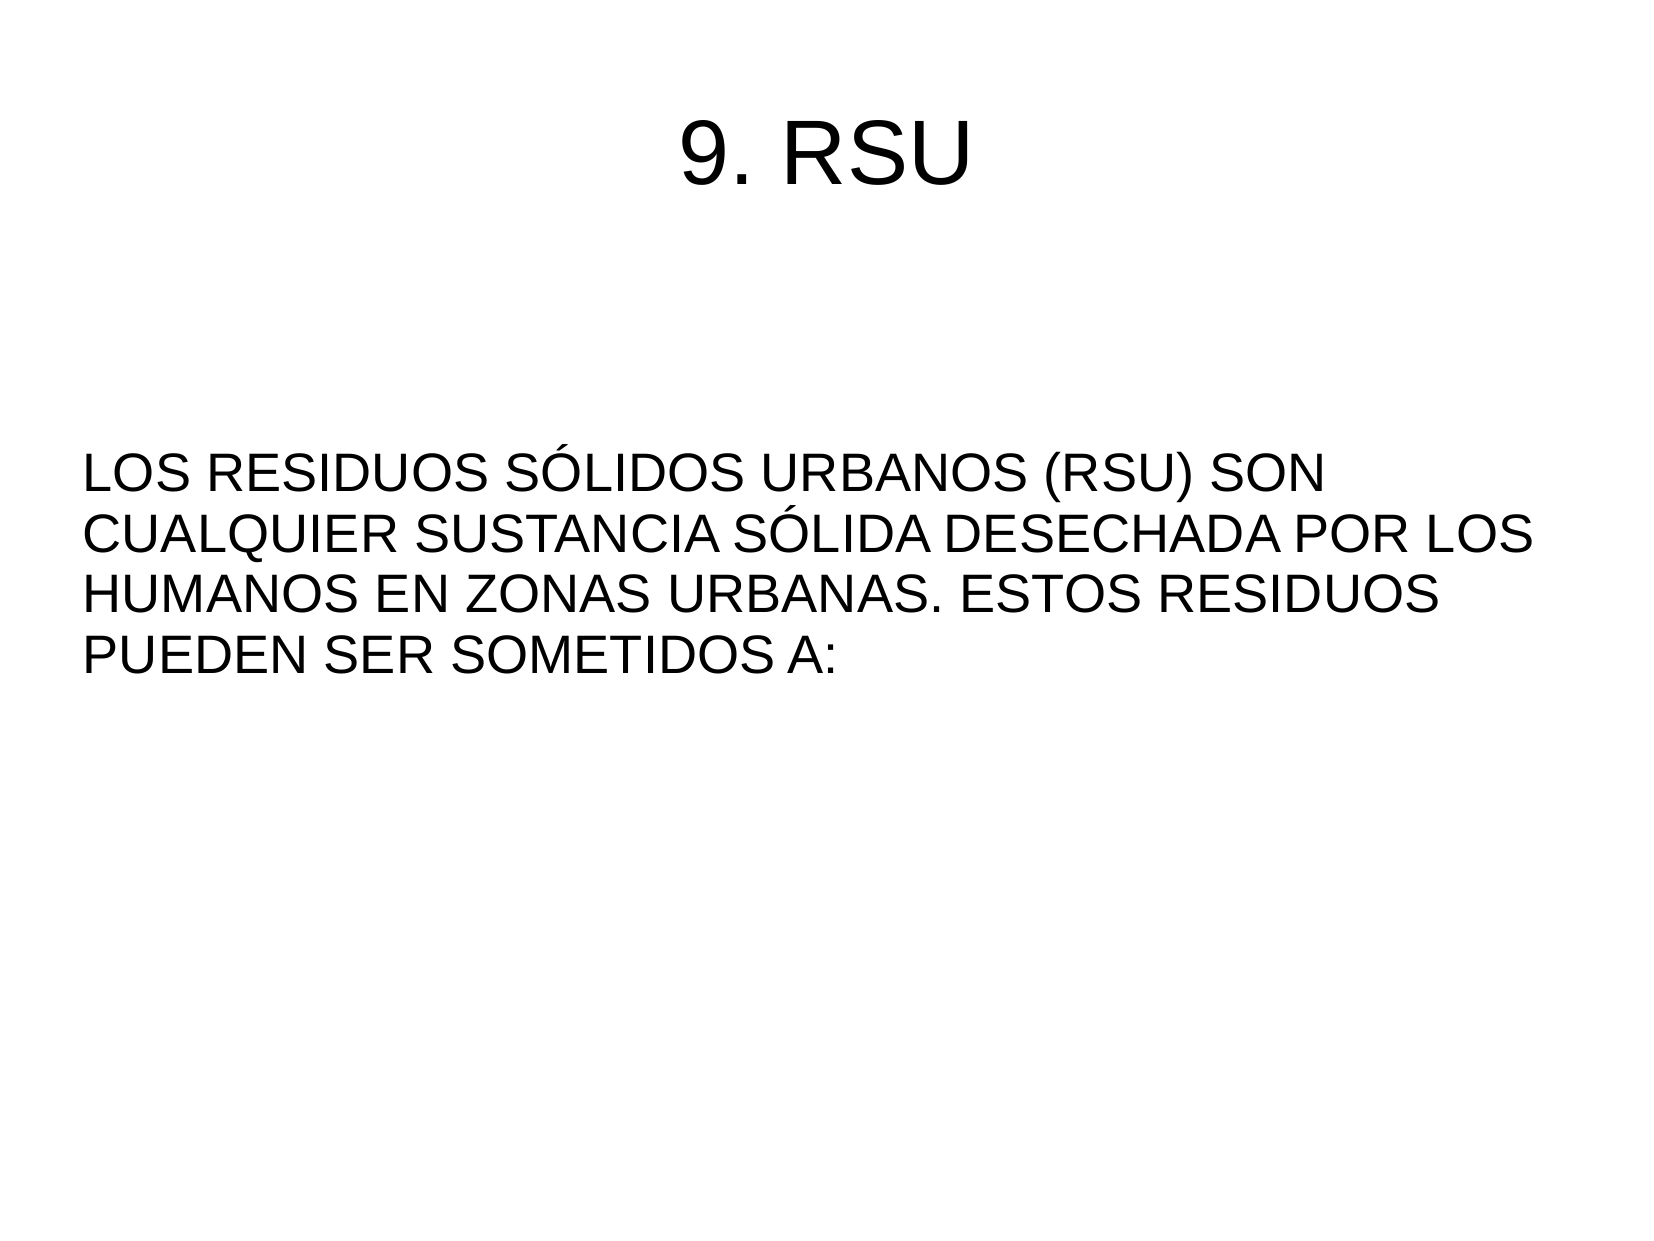

# 9. RSU
LOS RESIDUOS SÓLIDOS URBANOS (RSU) SON CUALQUIER SUSTANCIA SÓLIDA DESECHADA POR LOS HUMANOS EN ZONAS URBANAS. ESTOS RESIDUOS PUEDEN SER SOMETIDOS A: